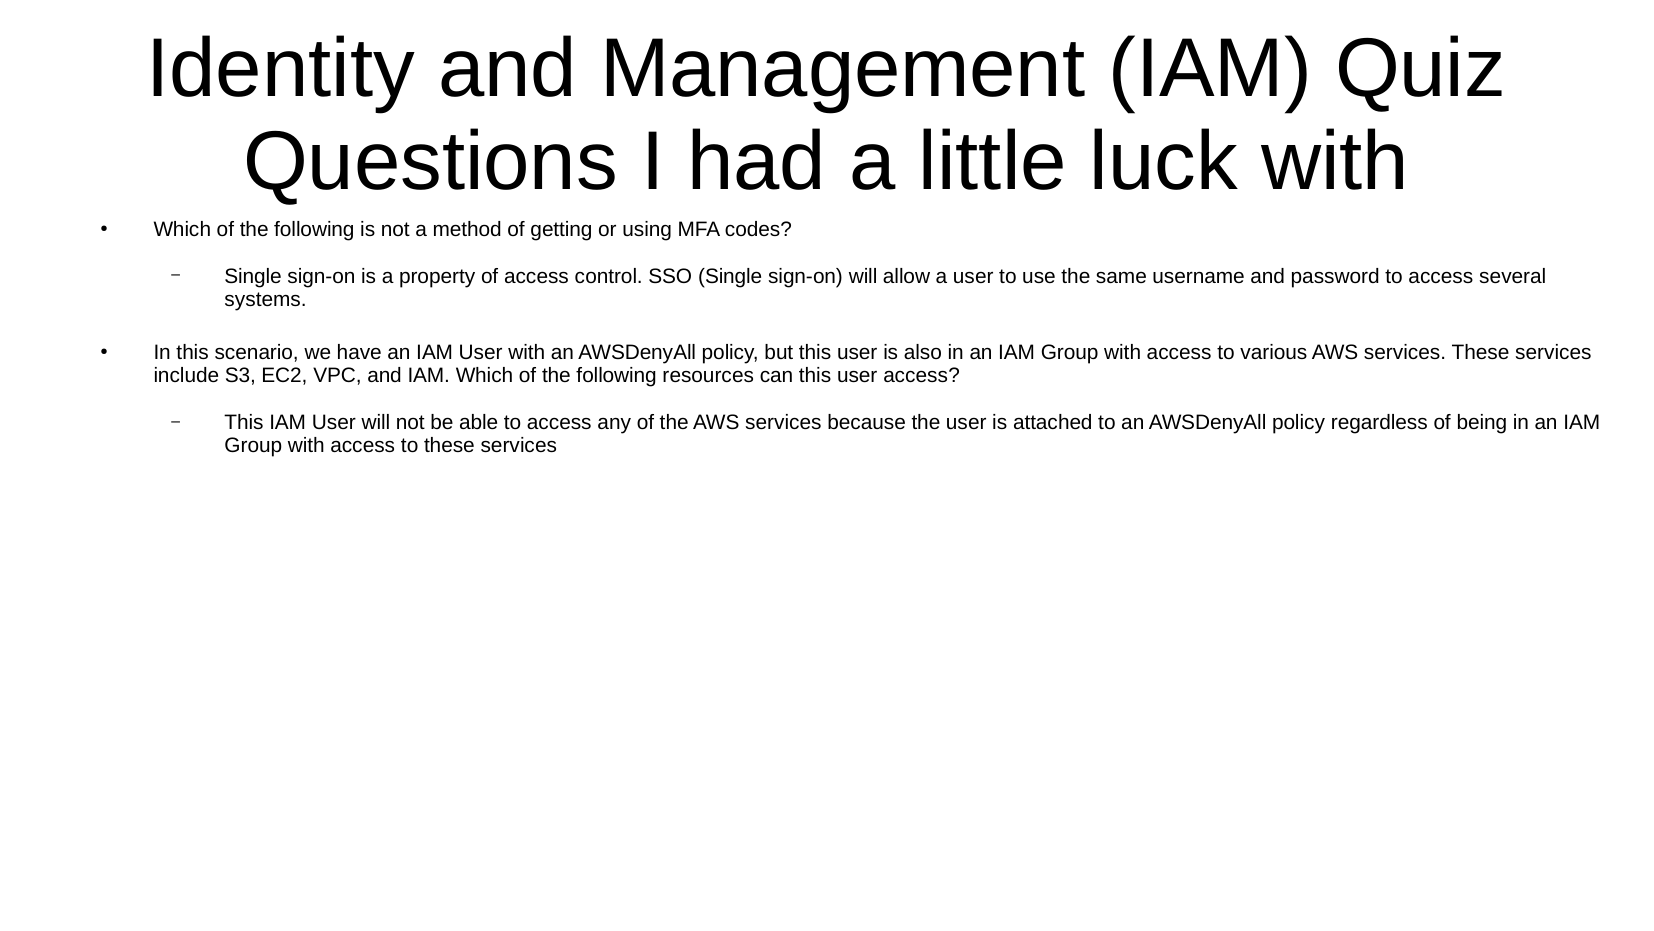

# Identity and Management (IAM) Quiz Questions I had a little luck with
Which of the following is not a method of getting or using MFA codes?
Single sign-on is a property of access control. SSO (Single sign-on) will allow a user to use the same username and password to access several systems.
In this scenario, we have an IAM User with an AWSDenyAll policy, but this user is also in an IAM Group with access to various AWS services. These services include S3, EC2, VPC, and IAM. Which of the following resources can this user access?
This IAM User will not be able to access any of the AWS services because the user is attached to an AWSDenyAll policy regardless of being in an IAM Group with access to these services